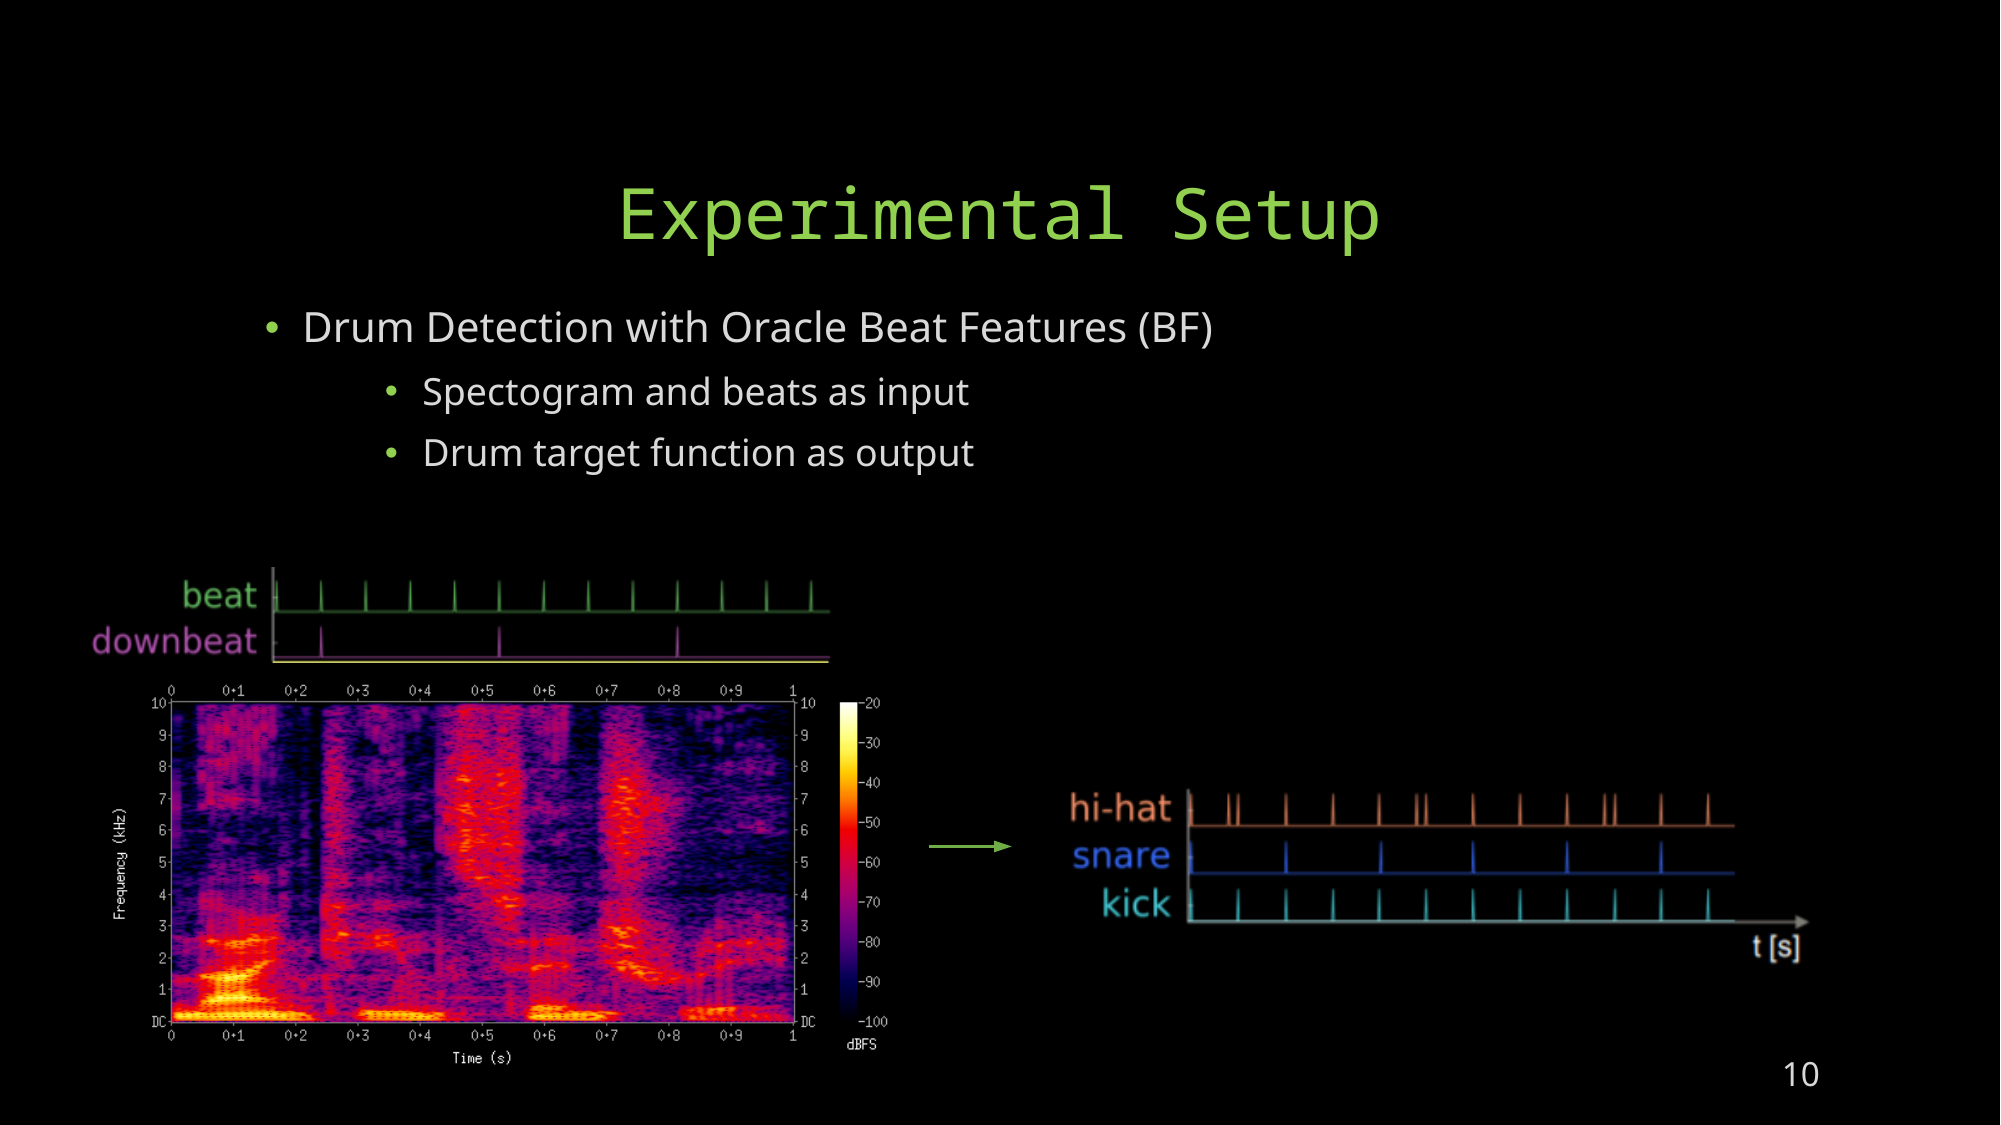

# Experimental Setup
Drum Detection with Oracle Beat Features (BF)
Spectogram and beats as input
Drum target function as output